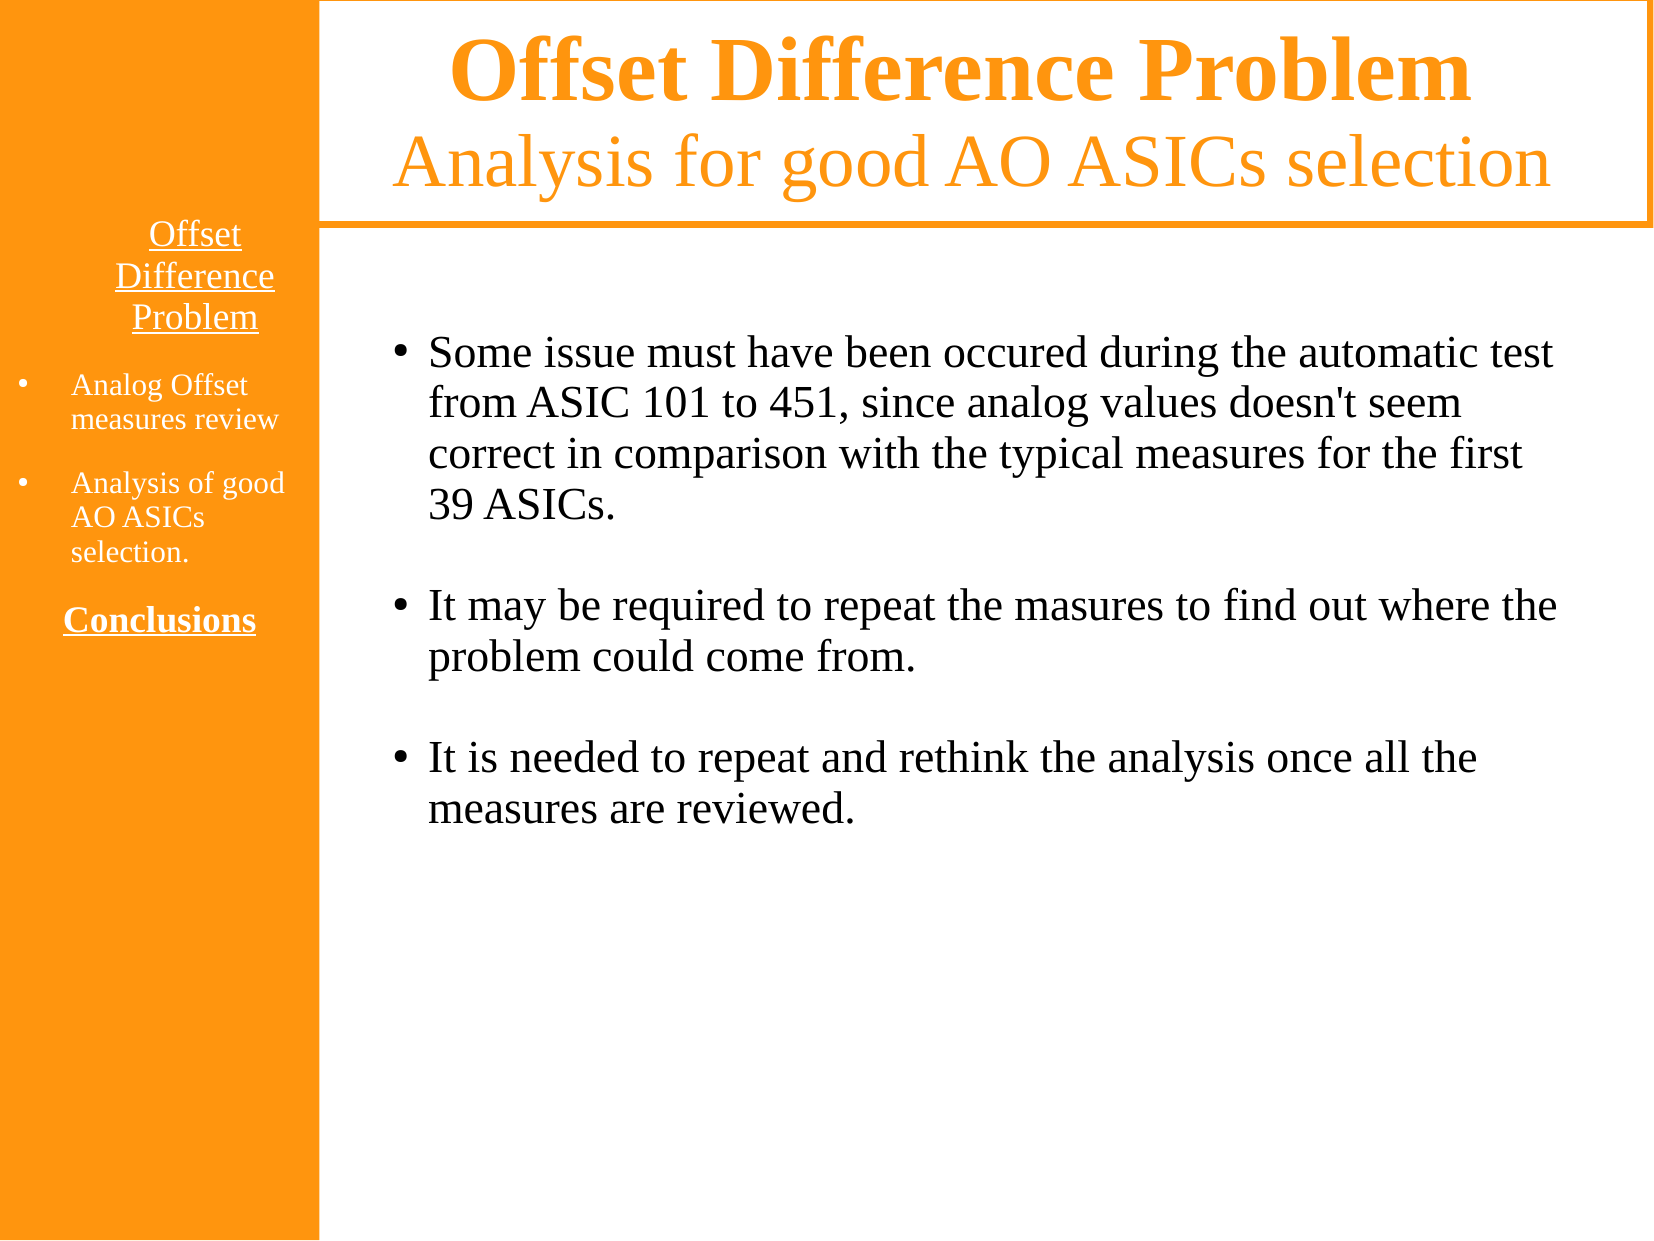

Offset Difference Problem
Analog Offset measures review
Analysis of good AO ASICs selection.
Conclusions
# Offset Difference Problem Analysis for good AO ASICs selection
Some issue must have been occured during the automatic test from ASIC 101 to 451, since analog values doesn't seem correct in comparison with the typical measures for the first 39 ASICs.
It may be required to repeat the masures to find out where the problem could come from.
It is needed to repeat and rethink the analysis once all the measures are reviewed.